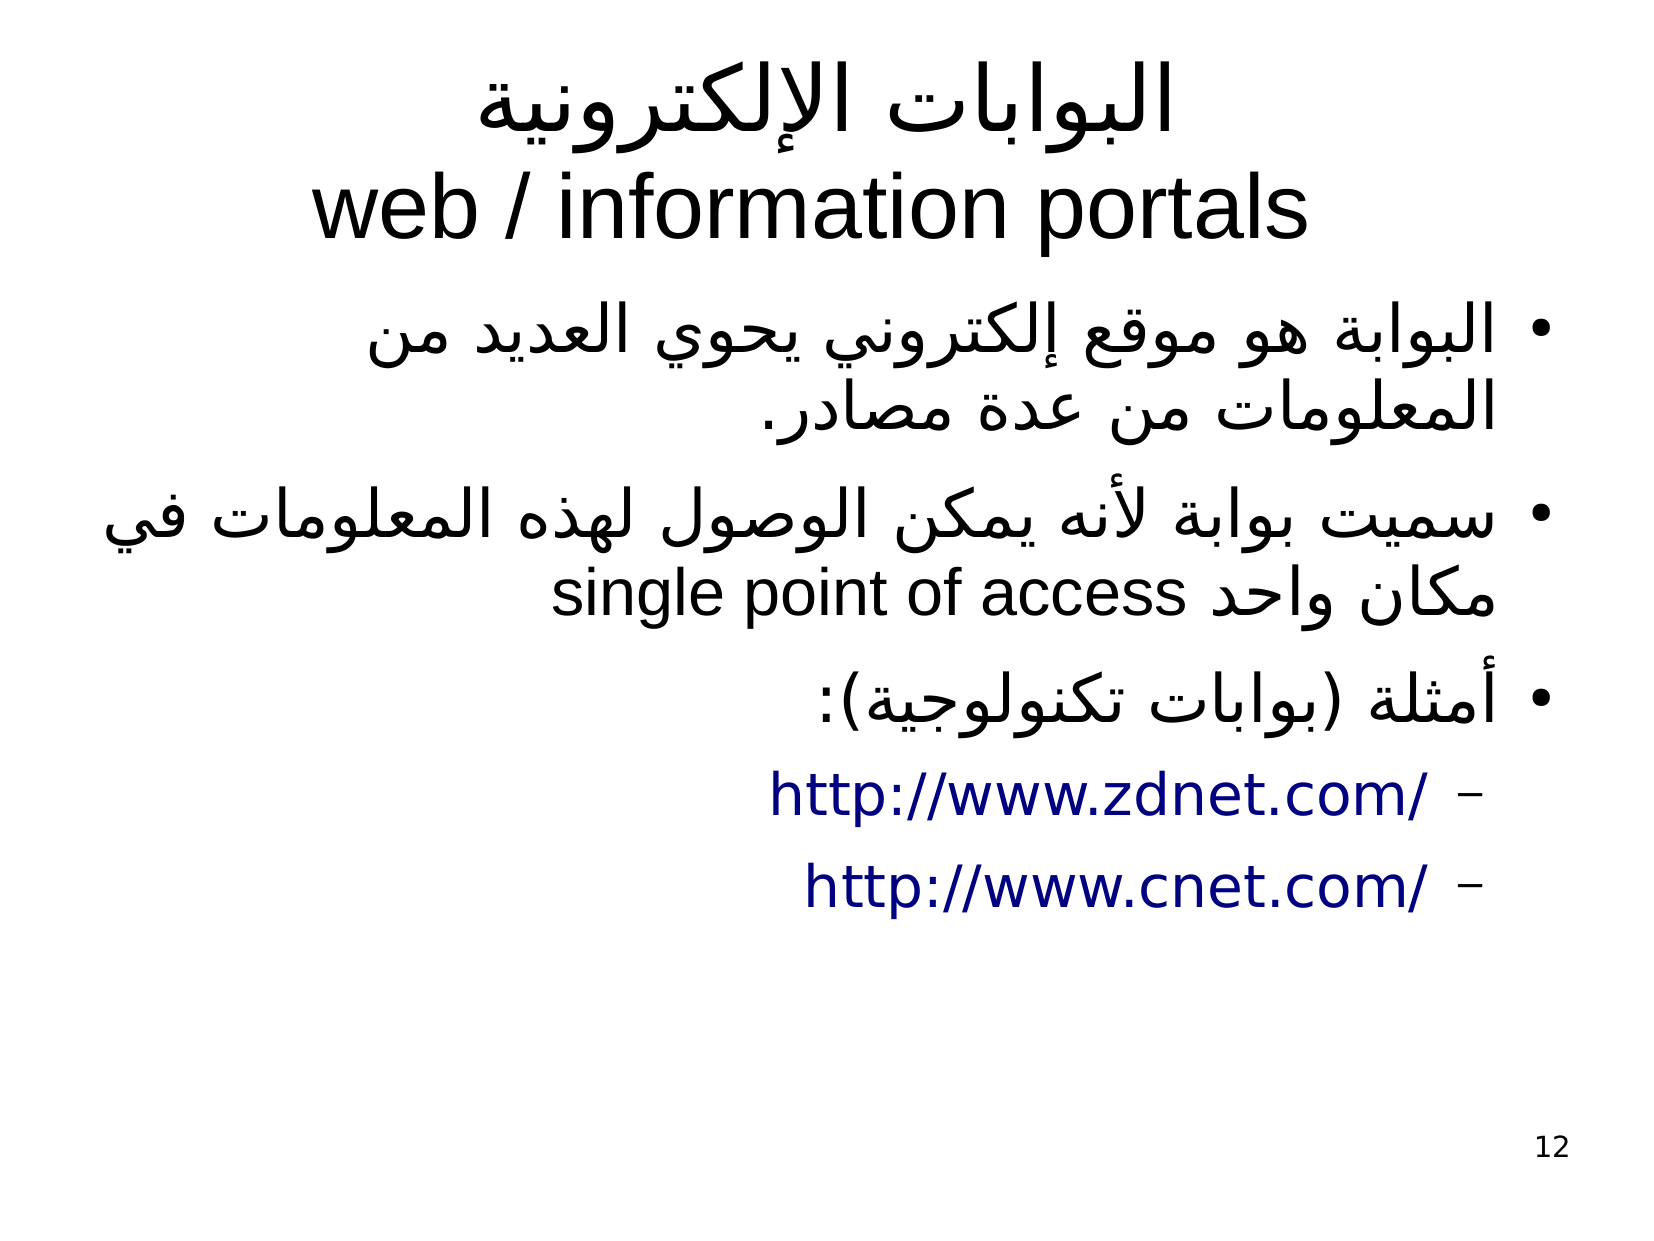

# البوابات الإلكترونية web / information portals
البوابة هو موقع إلكتروني يحوي العديد من المعلومات من عدة مصادر.
سميت بوابة لأنه يمكن الوصول لهذه المعلومات في مكان واحد single point of access
أمثلة (بوابات تكنولوجية):
http://www.zdnet.com/
http://www.cnet.com/
12